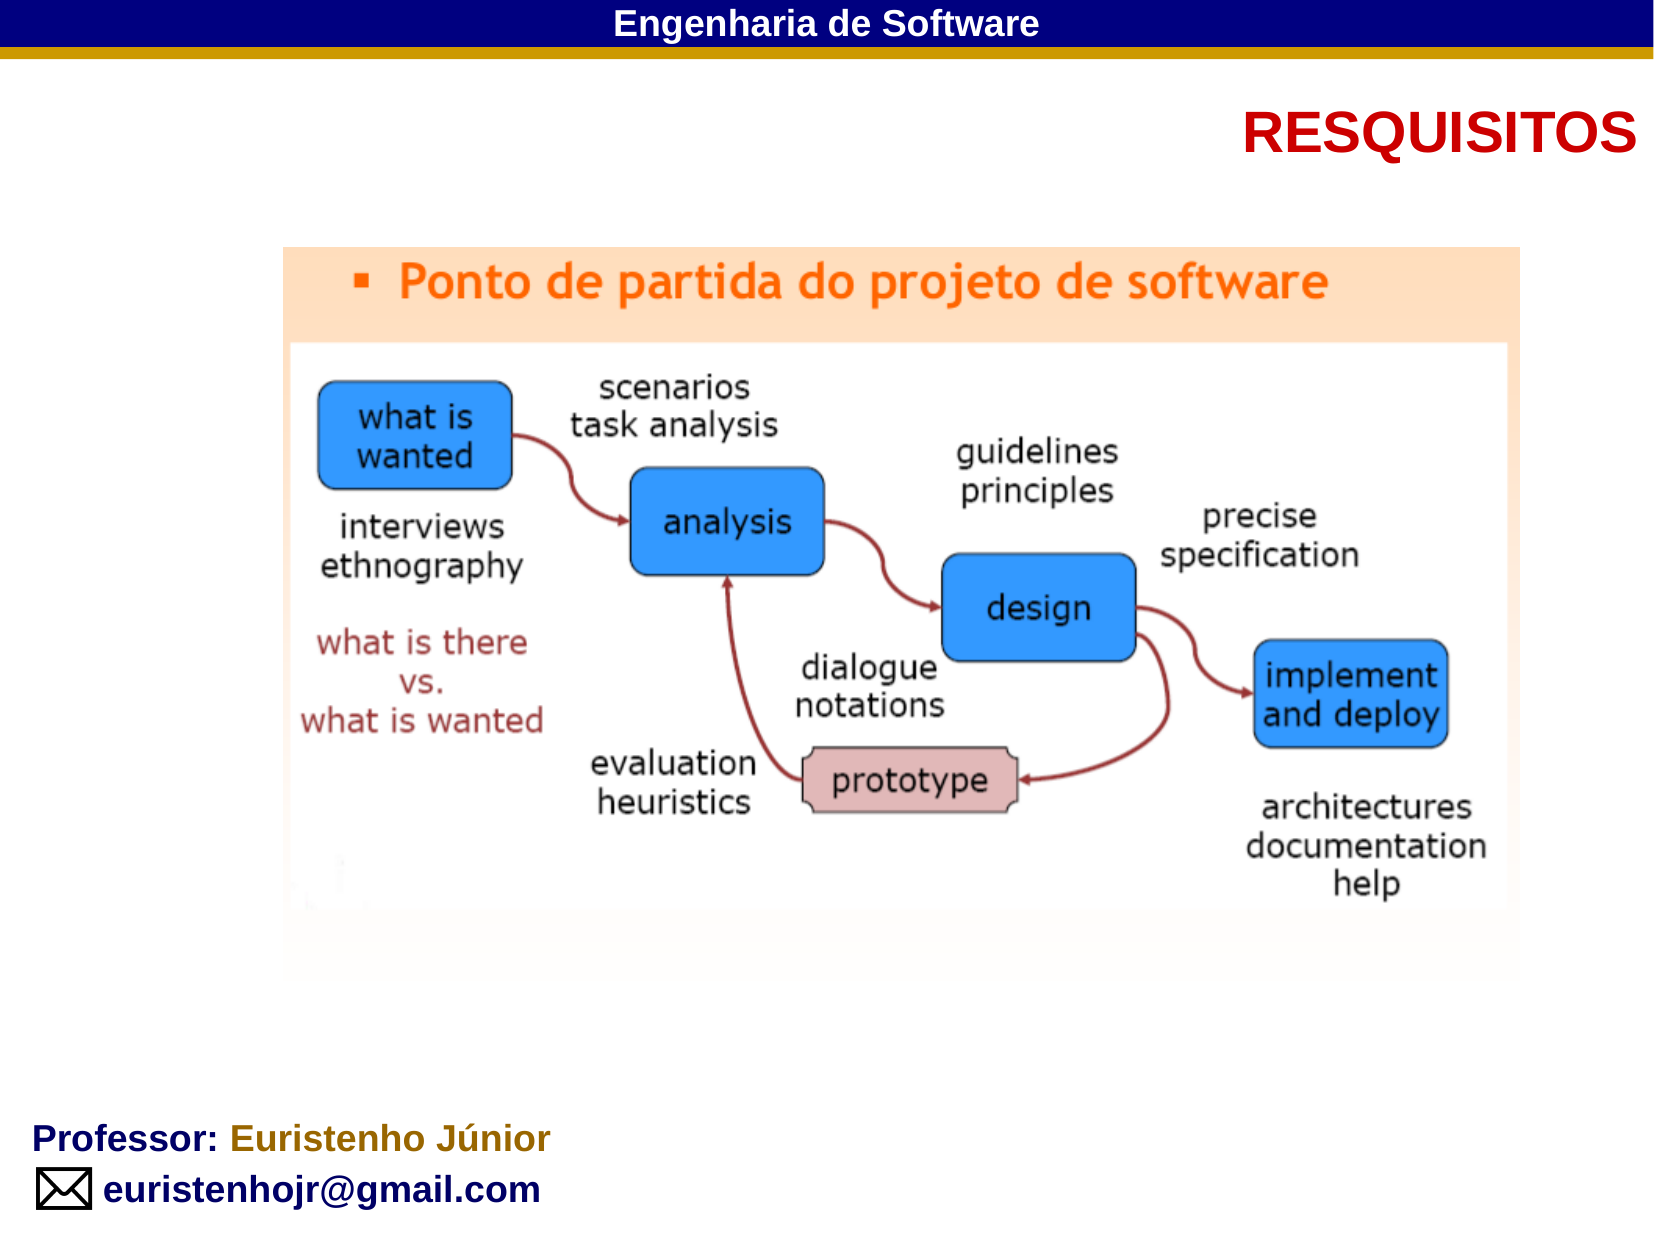

Engenharia de Software
RESQUISITOS
Professor: Euristenho Júnior
euristenhojr@gmail.com